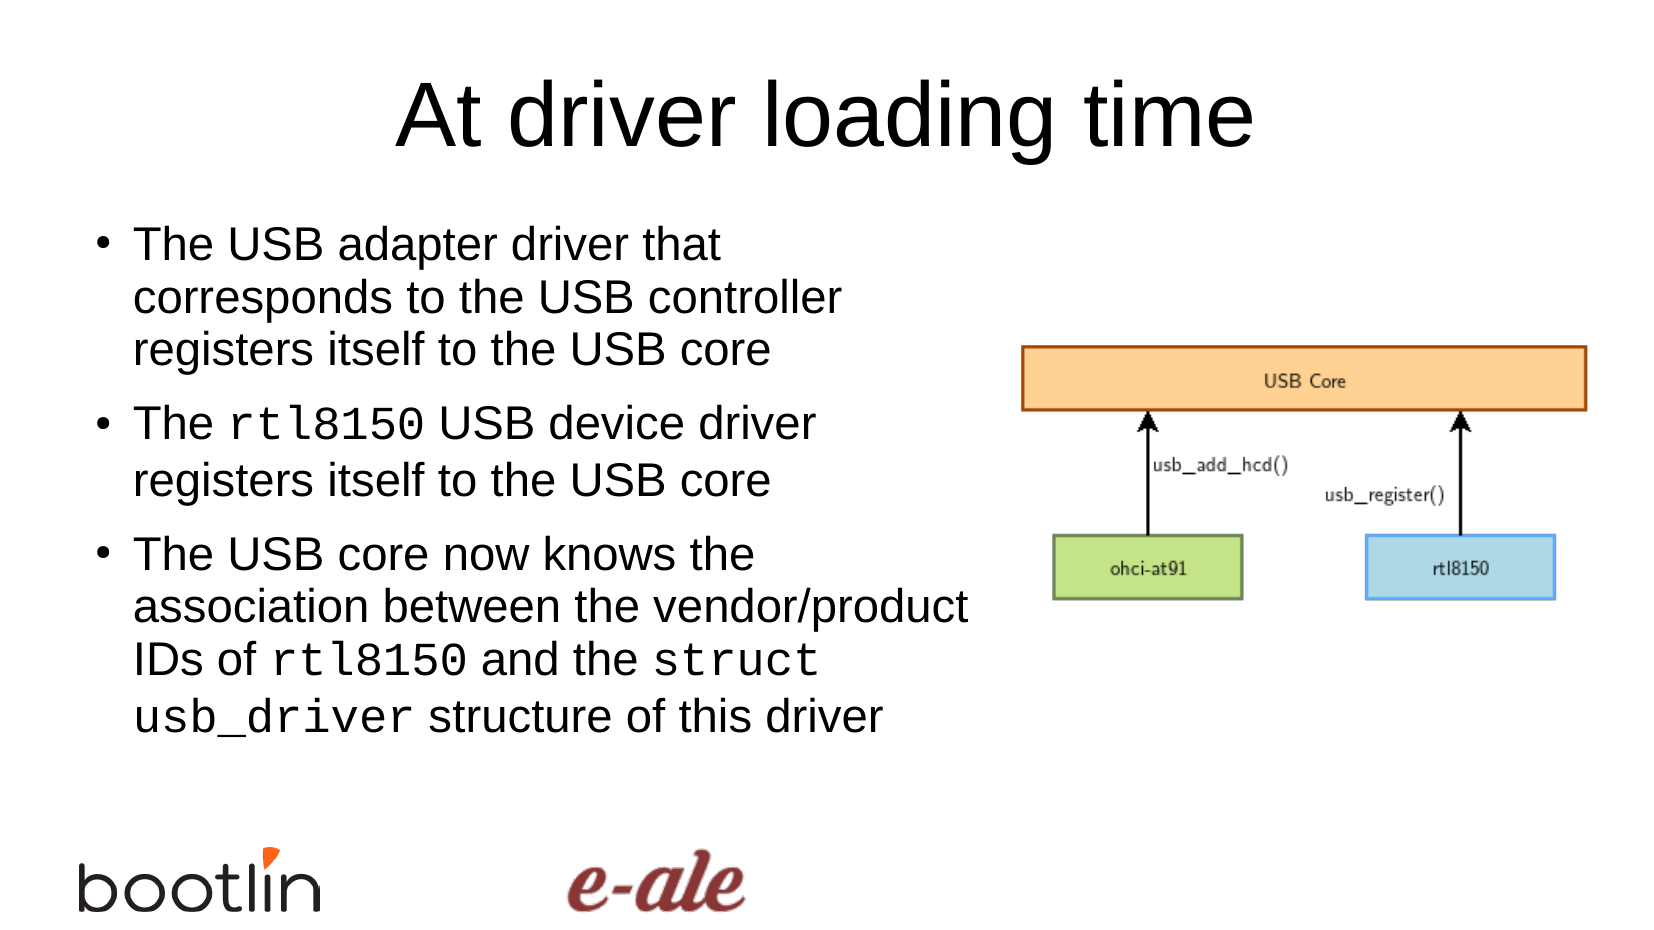

# At driver loading time
The USB adapter driver that corresponds to the USB controller registers itself to the USB core
The rtl8150 USB device driver registers itself to the USB core
The USB core now knows the association between the vendor/product IDs of rtl8150 and the struct usb_driver structure of this driver